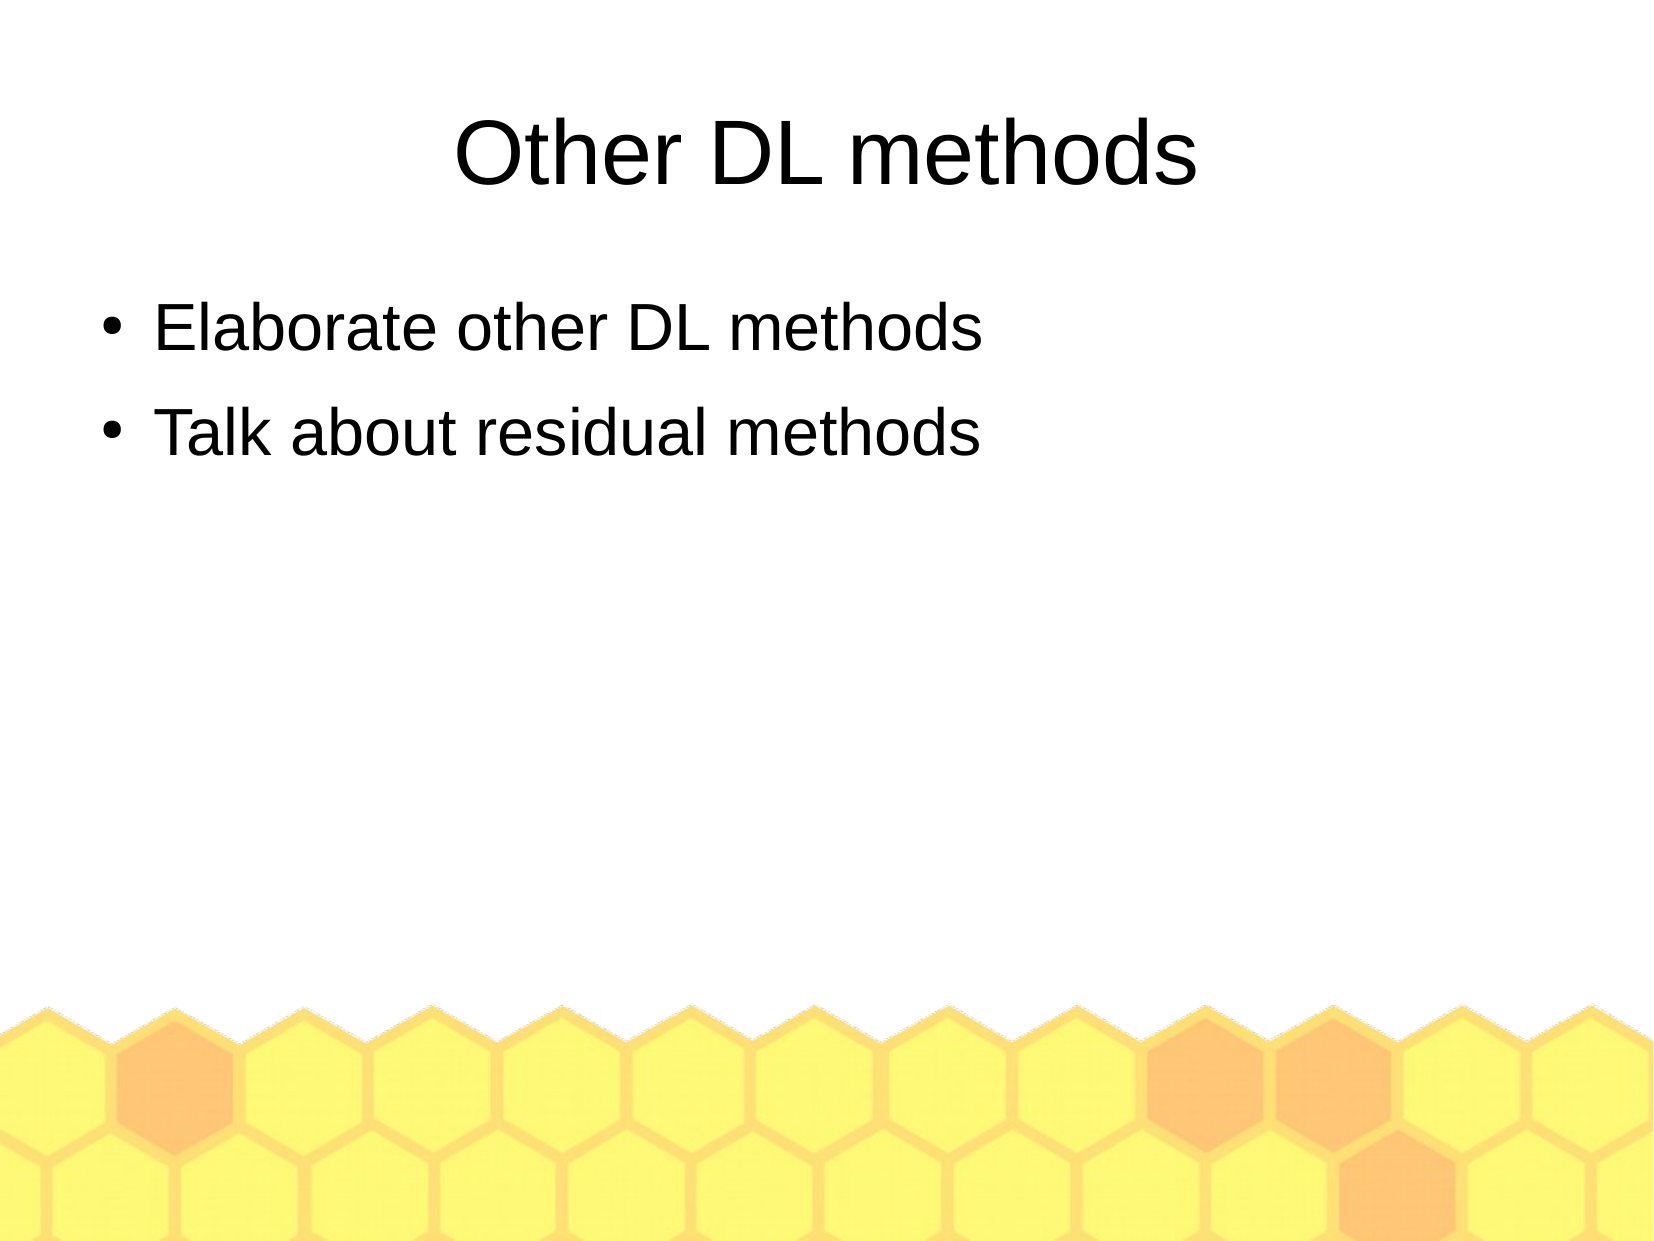

# Other DL methods
Elaborate other DL methods
Talk about residual methods